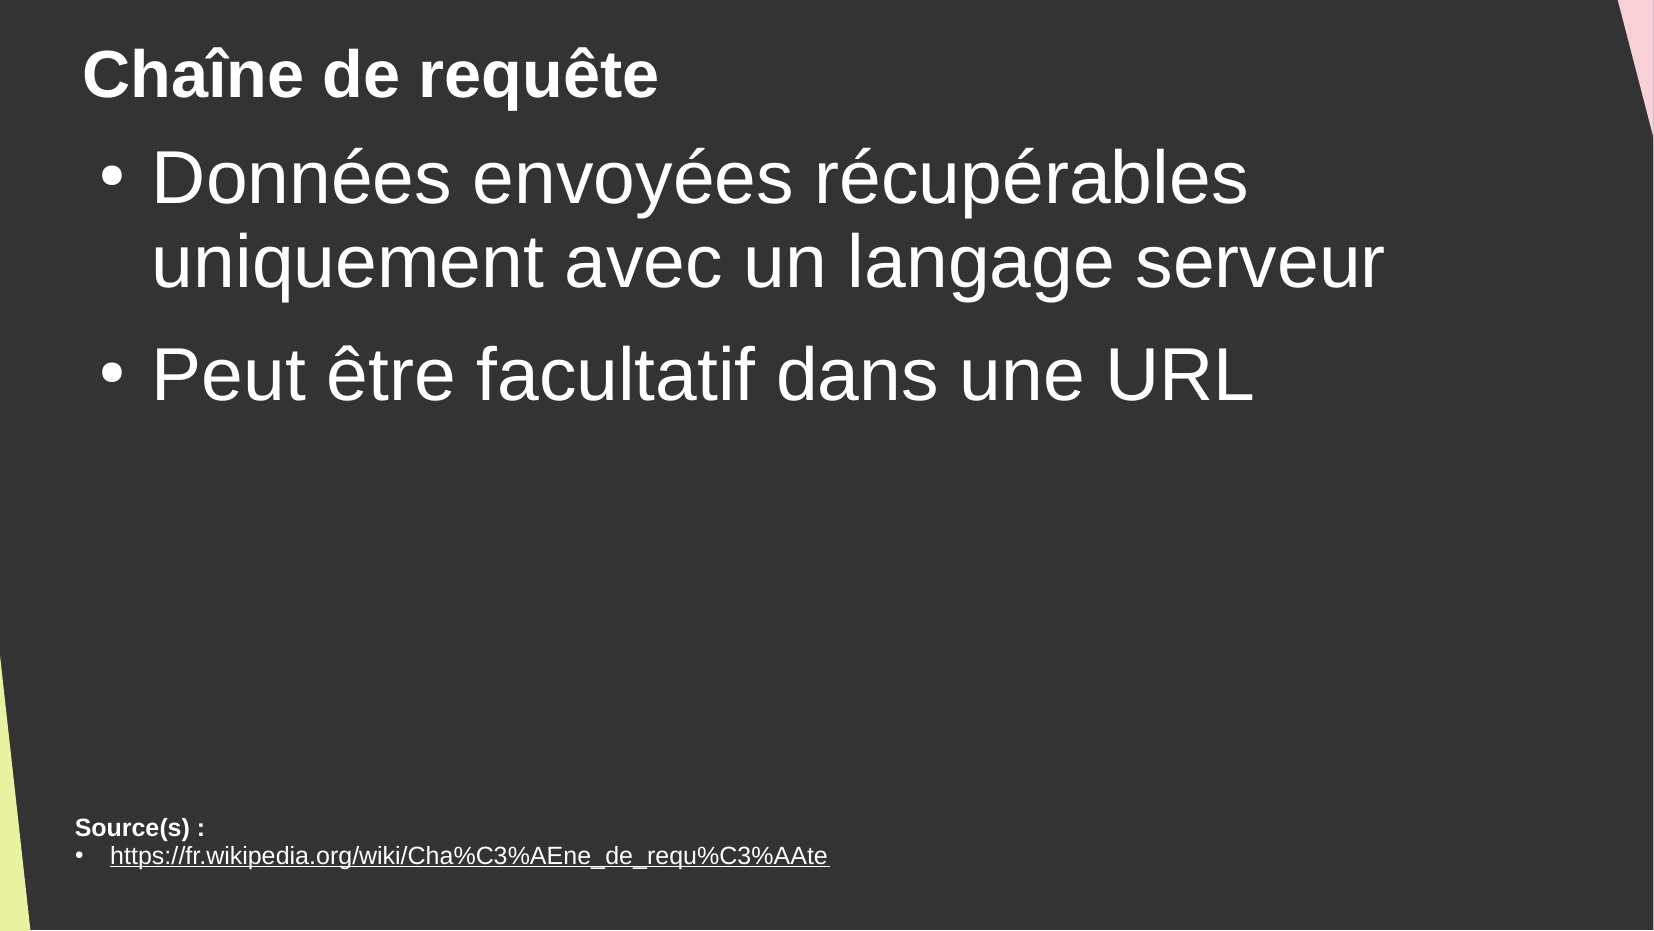

# Chaîne de requête
Données envoyées récupérables uniquement avec un langage serveur
Peut être facultatif dans une URL
Source(s) :
https://fr.wikipedia.org/wiki/Cha%C3%AEne_de_requ%C3%AAte